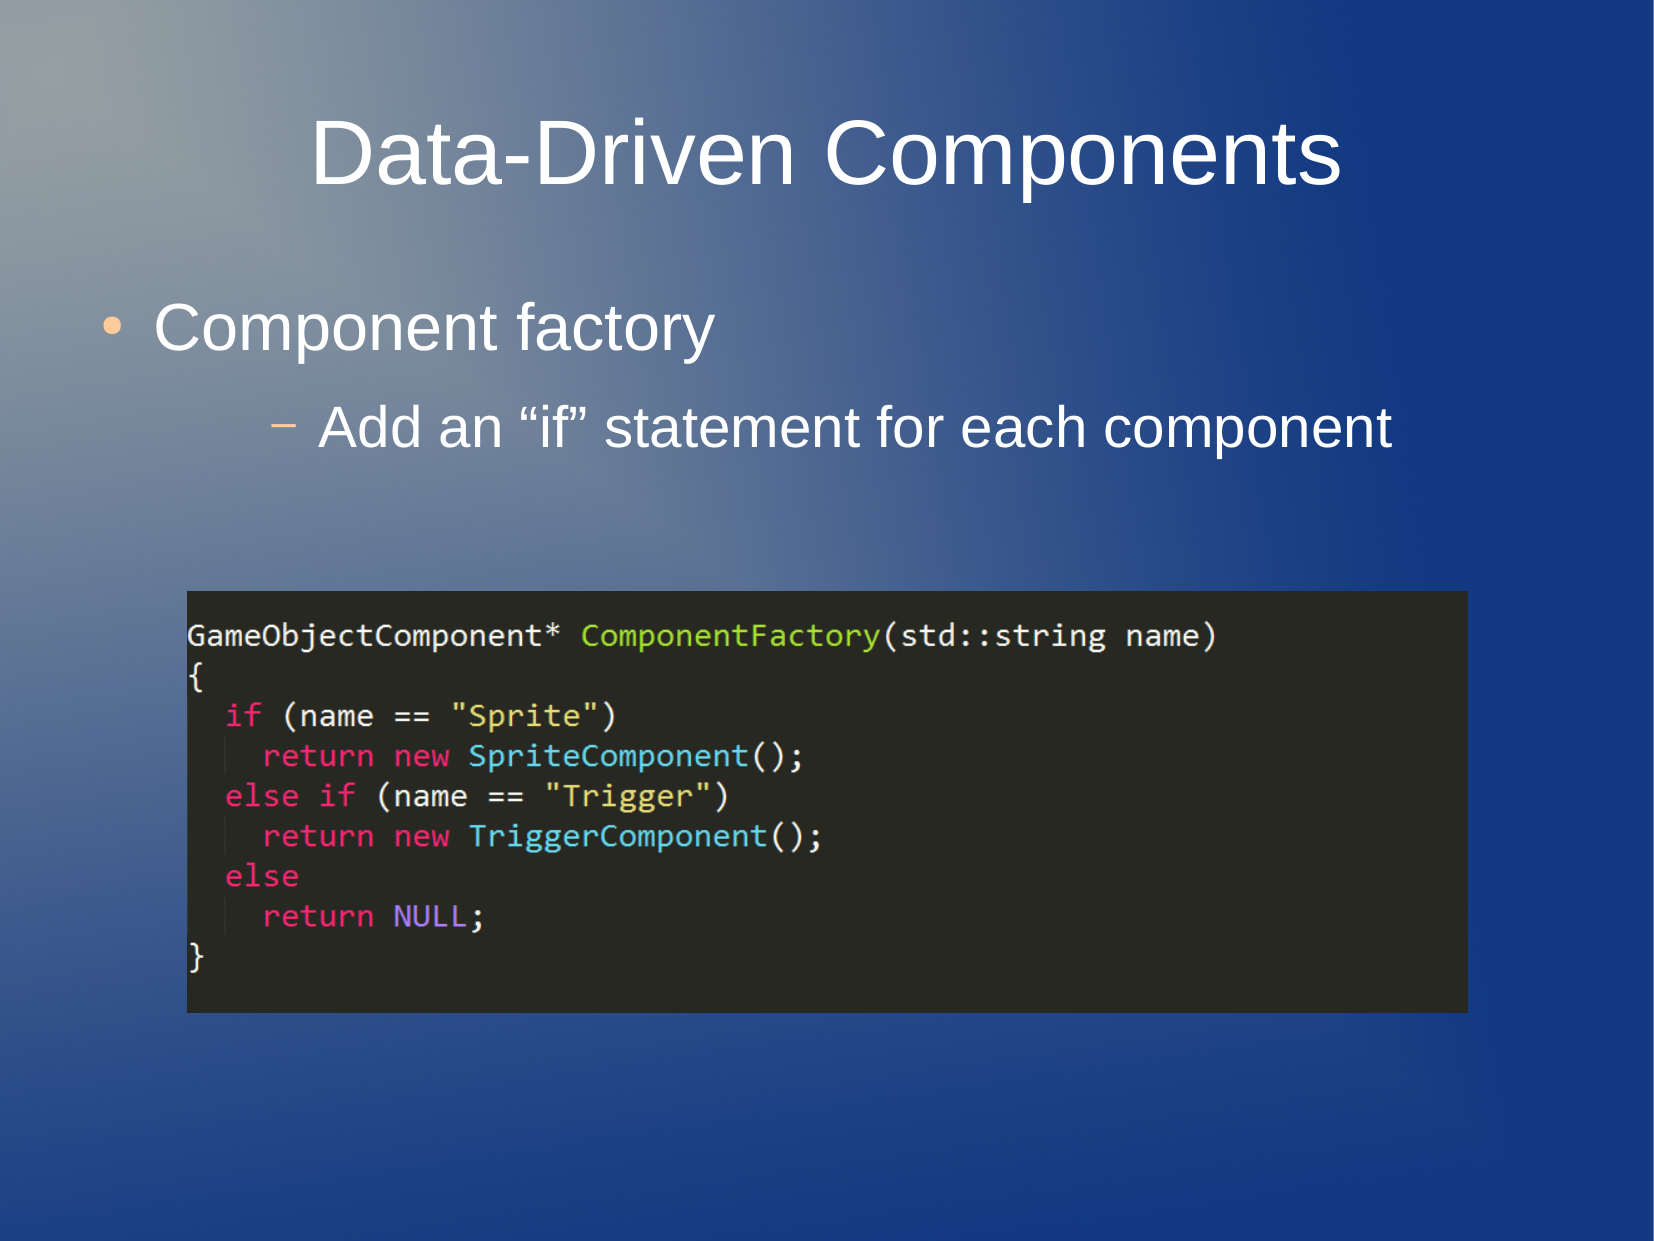

# Data-Driven Components
Component factory
Add an “if” statement for each component